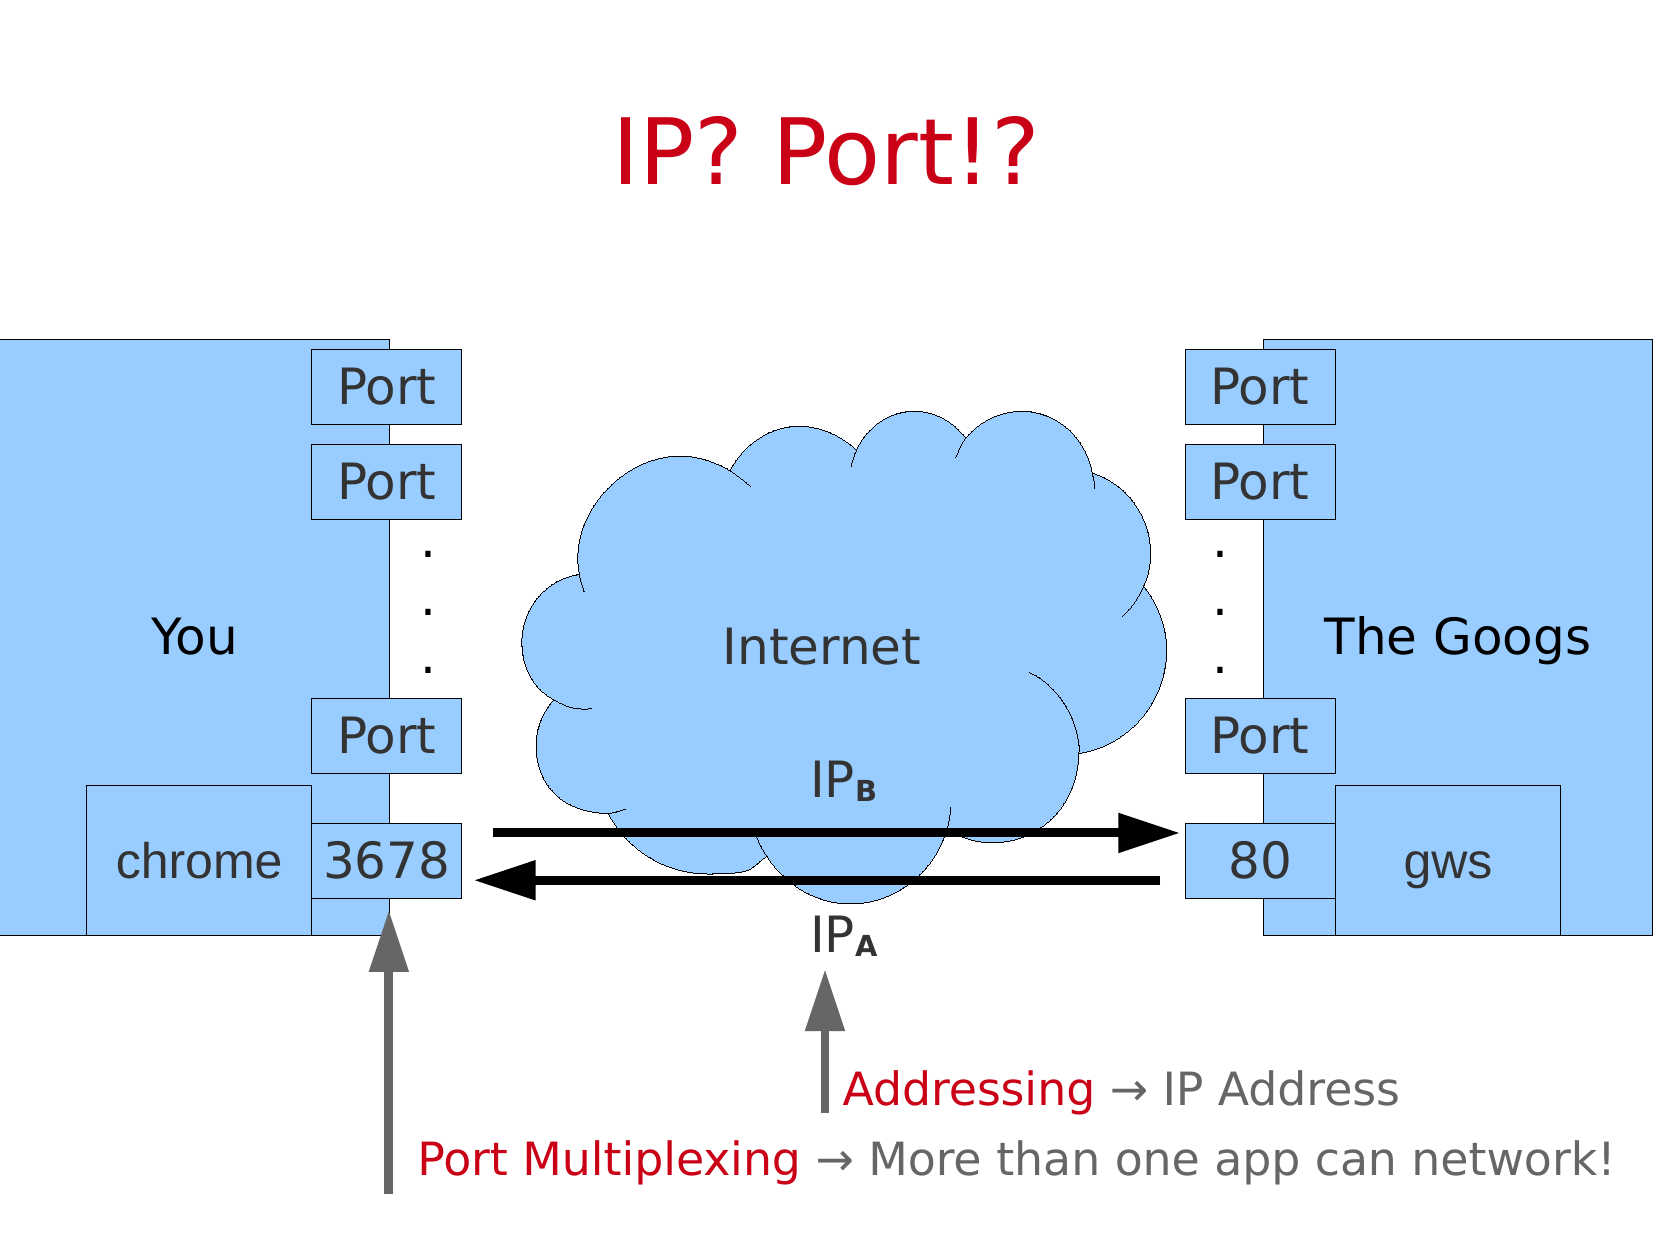

# IP? Port!?
You
The Googs
Port
Port
Internet
Port
Port
.
.
.
.
.
.
Port
Port
IPB
chrome
gws
3678
80
IPA
Addressing → IP Address
Port Multiplexing → More than one app can network!